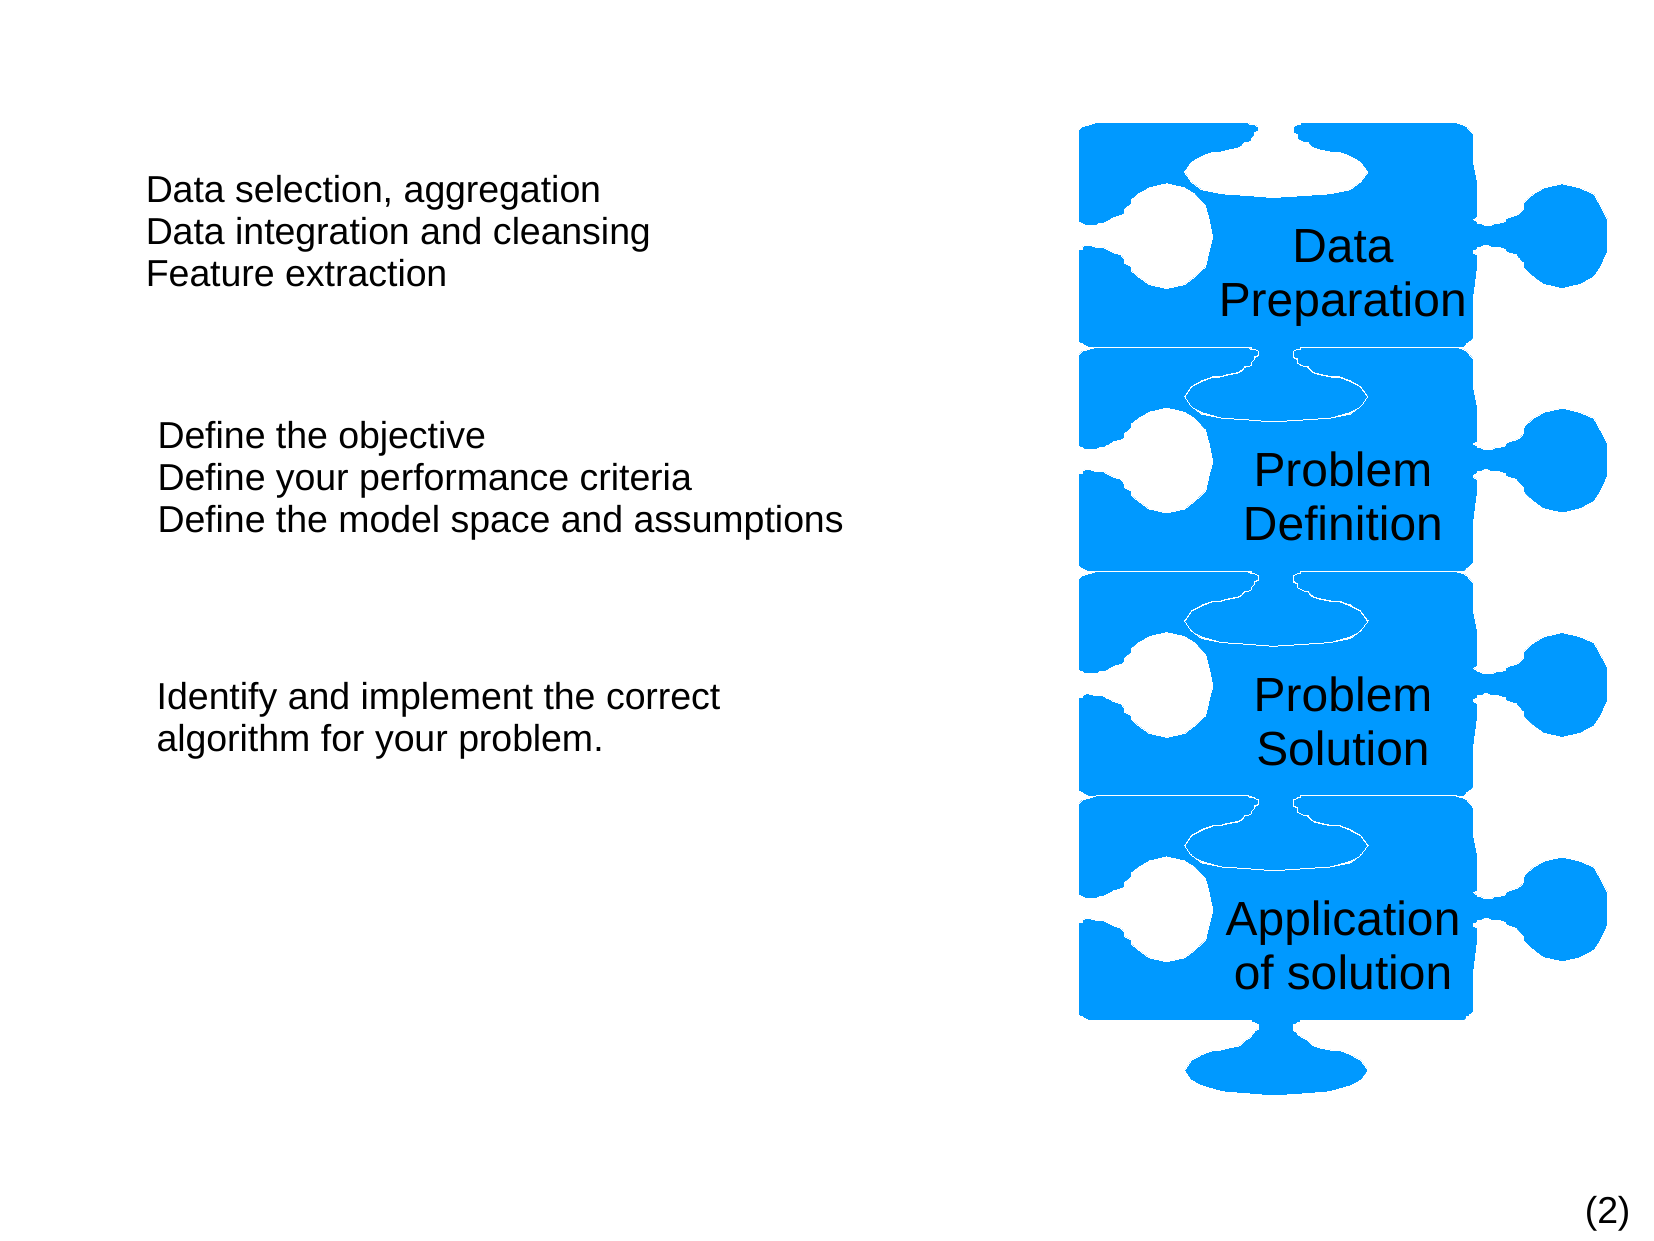

Data
Preparation
Data selection, aggregation
Data integration and cleansing
Feature extraction
Problem
Definition
Define the objective
Define your performance criteria
Define the model space and assumptions
Problem
Solution
Identify and implement the correct
algorithm for your problem.
Application
of solution
(2)